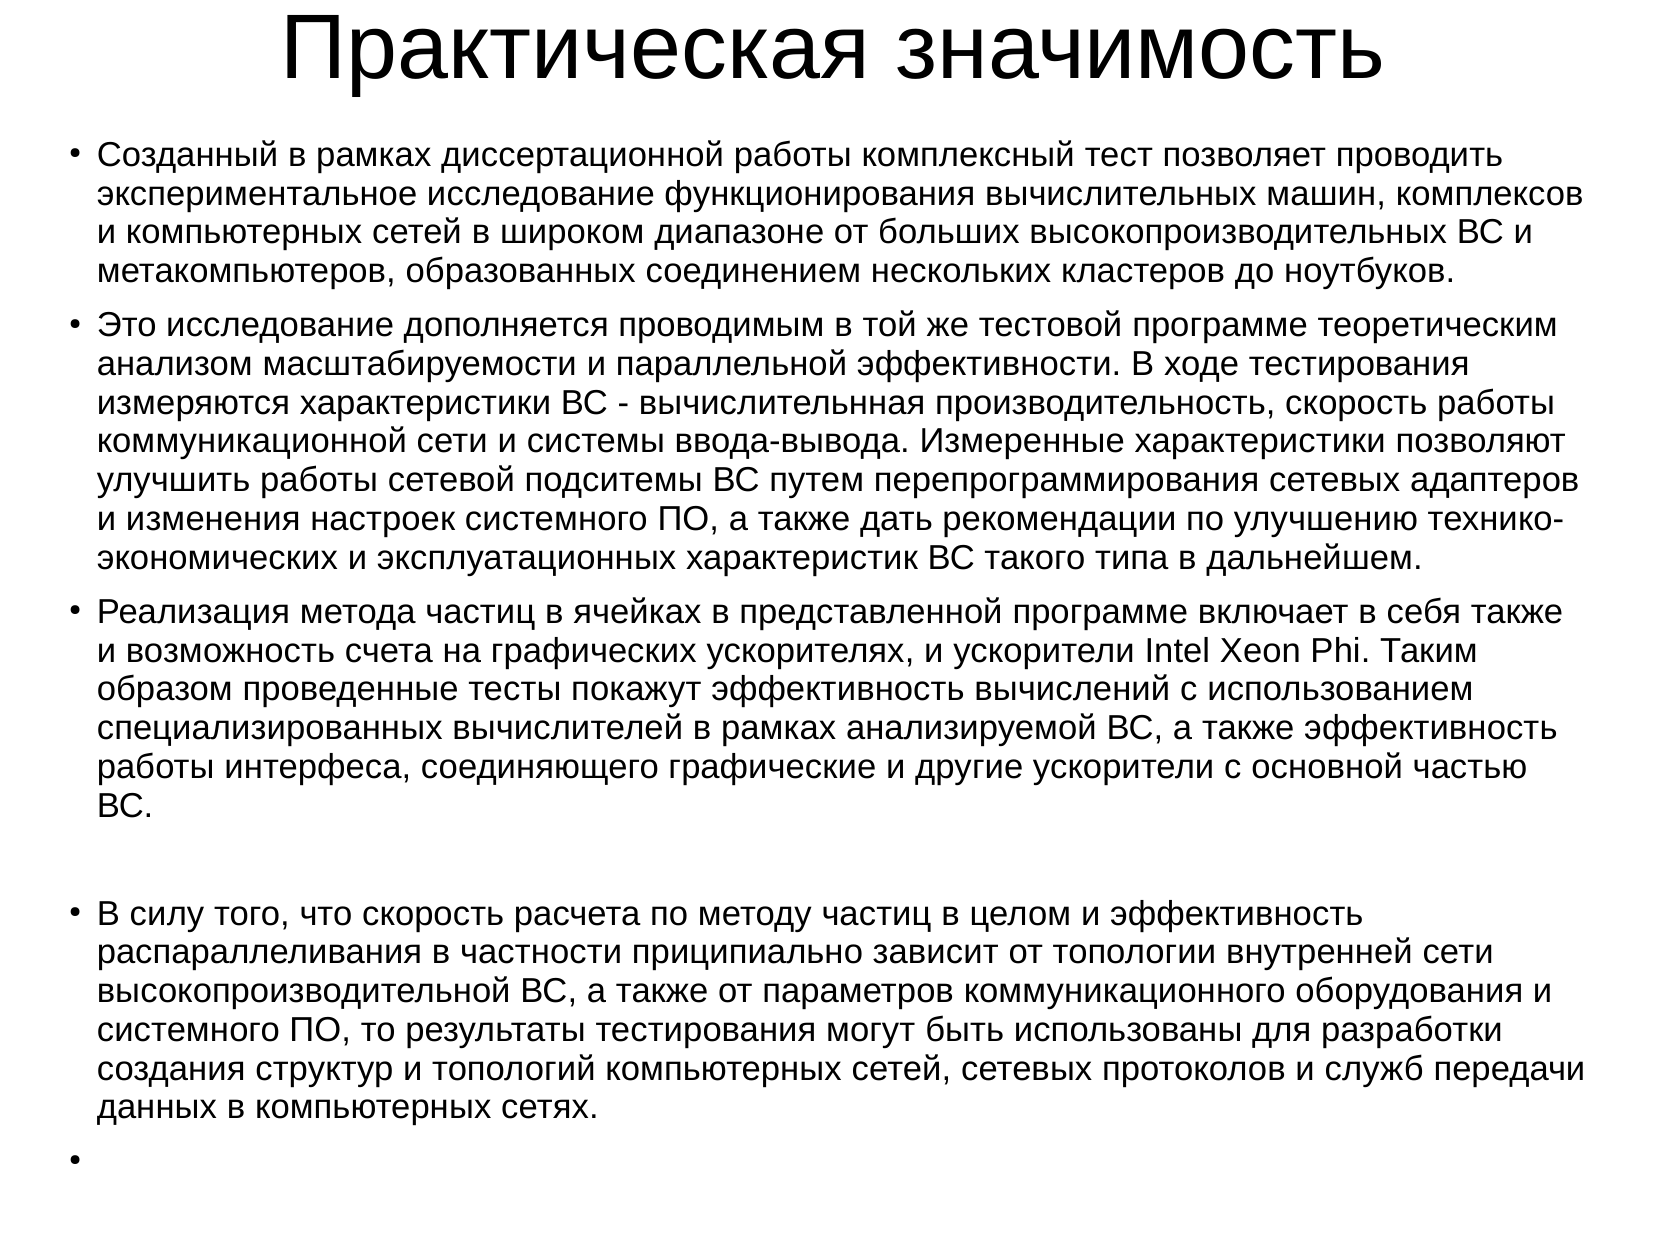

# Практическая значимость
Созданный в рамках диссертационной работы комплексный тест позволяет проводить экспериментальное исследование функционирования вычислительных машин, комплексов и компьютерных сетей в широком диапазоне от больших высокопроизводительных ВС и метакомпьютеров, образованных соединением нескольких кластеров до ноутбуков.
Это исследование дополняется проводимым в той же тестовой программе теоретическим анализом масштабируемости и параллельной эффективности. В ходе тестирования измеряются характеристики ВС - вычислительнная производительность, скорость работы коммуникационной сети и системы ввода-вывода. Измеренные характеристики позволяют улучшить работы сетевой подситемы ВС путем перепрограммирования сетевых адаптеров и изменения настроек системного ПО, а также дать рекомендации по улучшению технико-экономических и эксплуатационных характеристик ВС такого типа в дальнейшем.
Реализация метода частиц в ячейках в представленной программе включает в себя также и возможность счета на графических ускорителях, и ускорители Intel Xeon Phi. Таким образом проведенные тесты покажут эффективность вычислений с использованием специализированных вычислителей в рамках анализируемой ВС, а также эффективность работы интерфеса, соединяющего графические и другие ускорители с основной частью ВС.
В силу того, что скорость расчета по методу частиц в целом и эффективность распараллеливания в частности приципиально зависит от топологии внутренней сети высокопроизводительной ВС, а также от параметров коммуникационного оборудования и системного ПО, то результаты тестирования могут быть использованы для разработки создания структур и топологий компьютерных сетей, сетевых протоколов и служб передачи данных в компьютерных сетях.